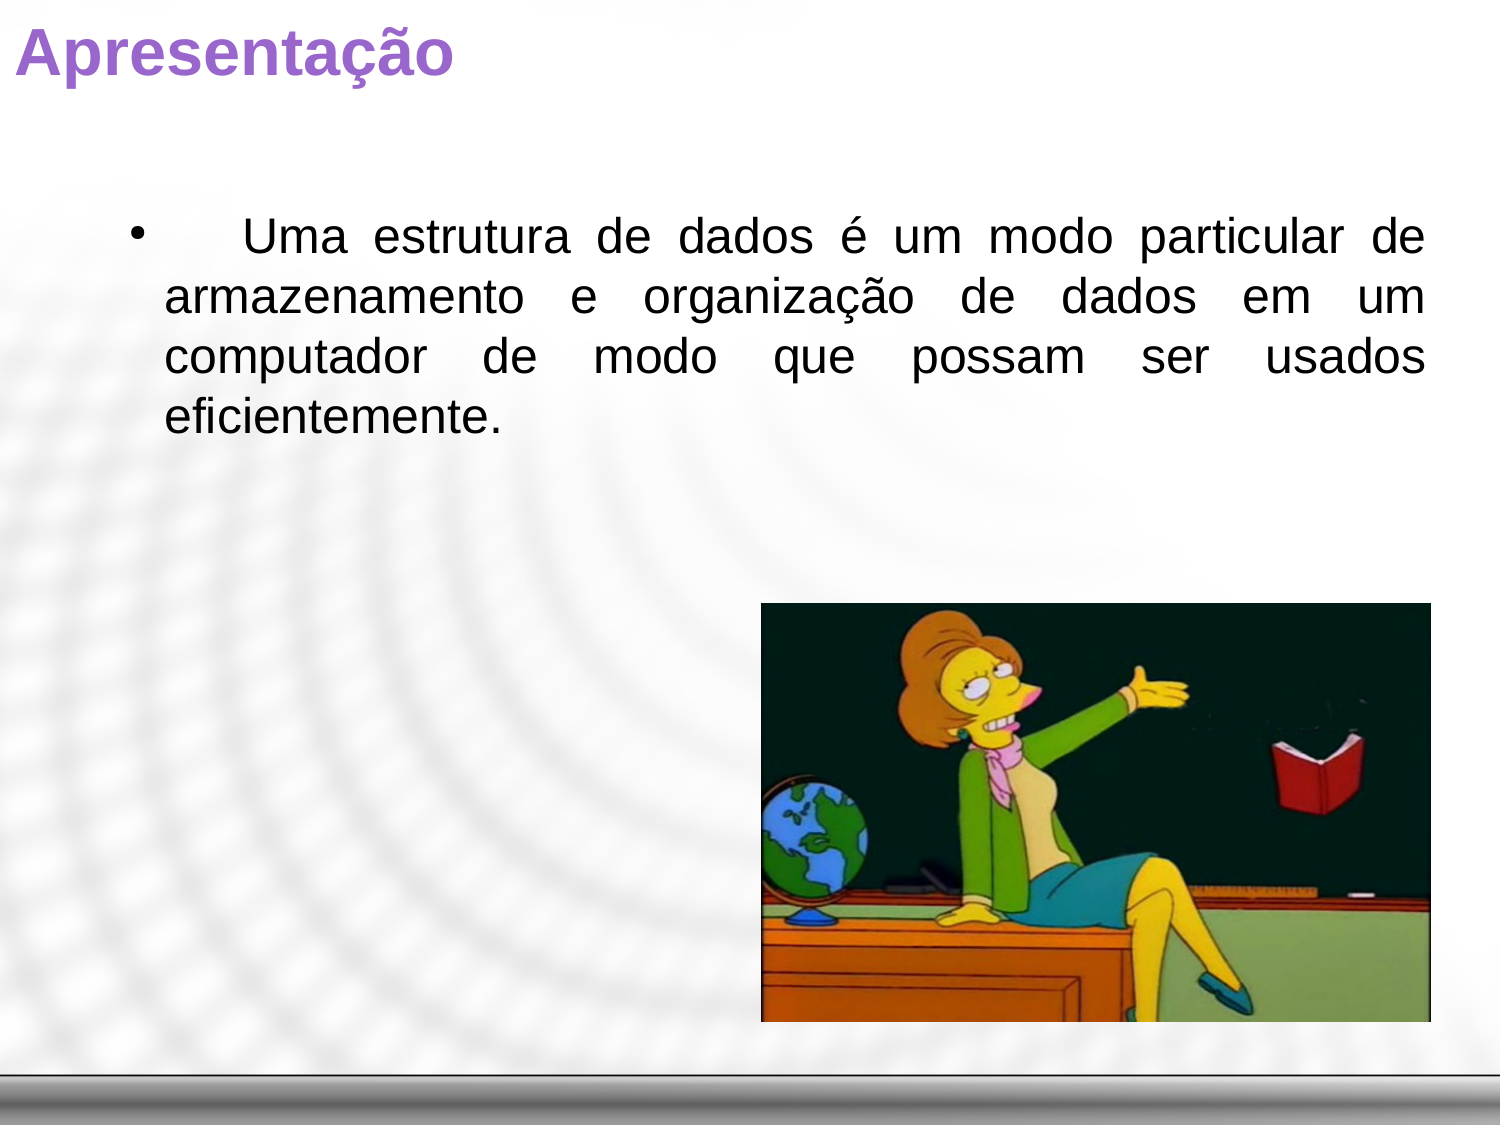

# Apresentação
 Uma estrutura de dados é um modo particular de armazenamento e organização de dados em um computador de modo que possam ser usados eficientemente.